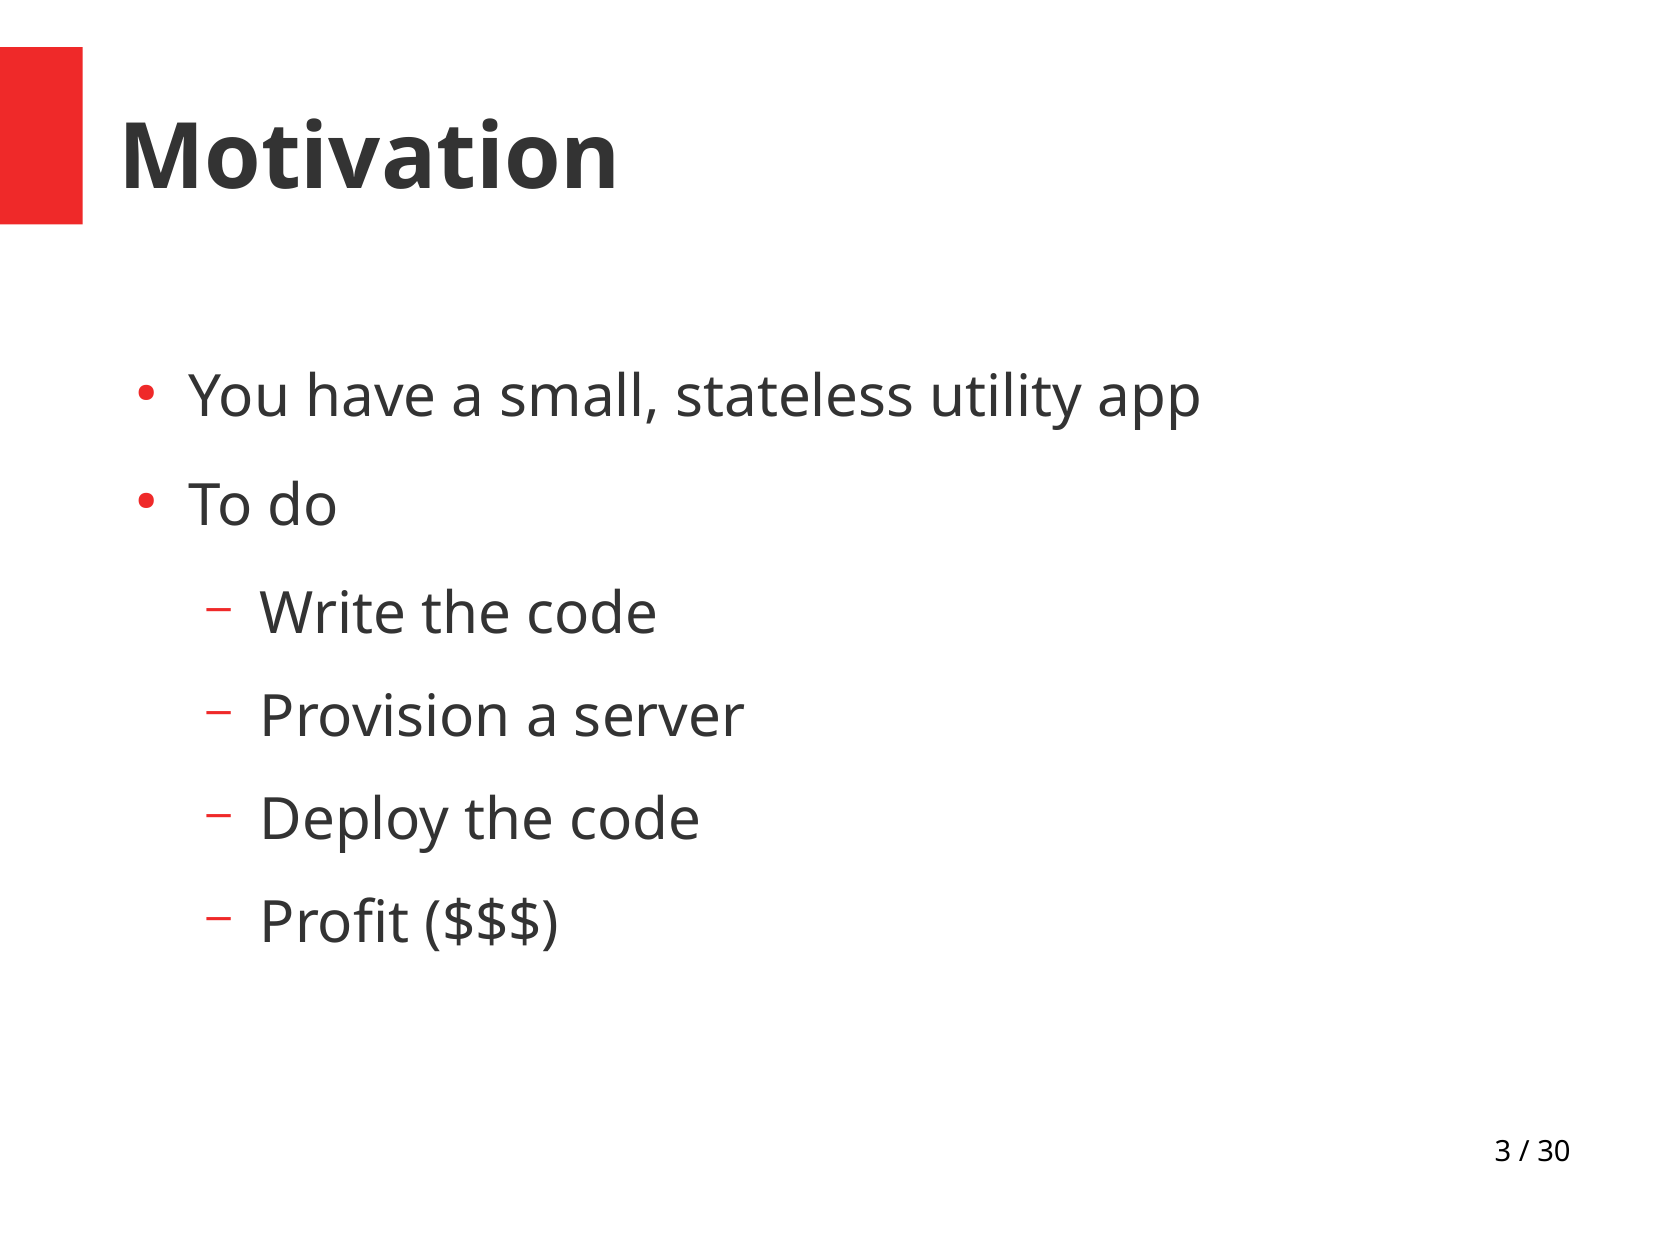

# Motivation
You have a small, stateless utility app
To do
Write the code
Provision a server
Deploy the code
Profit ($$$)
3